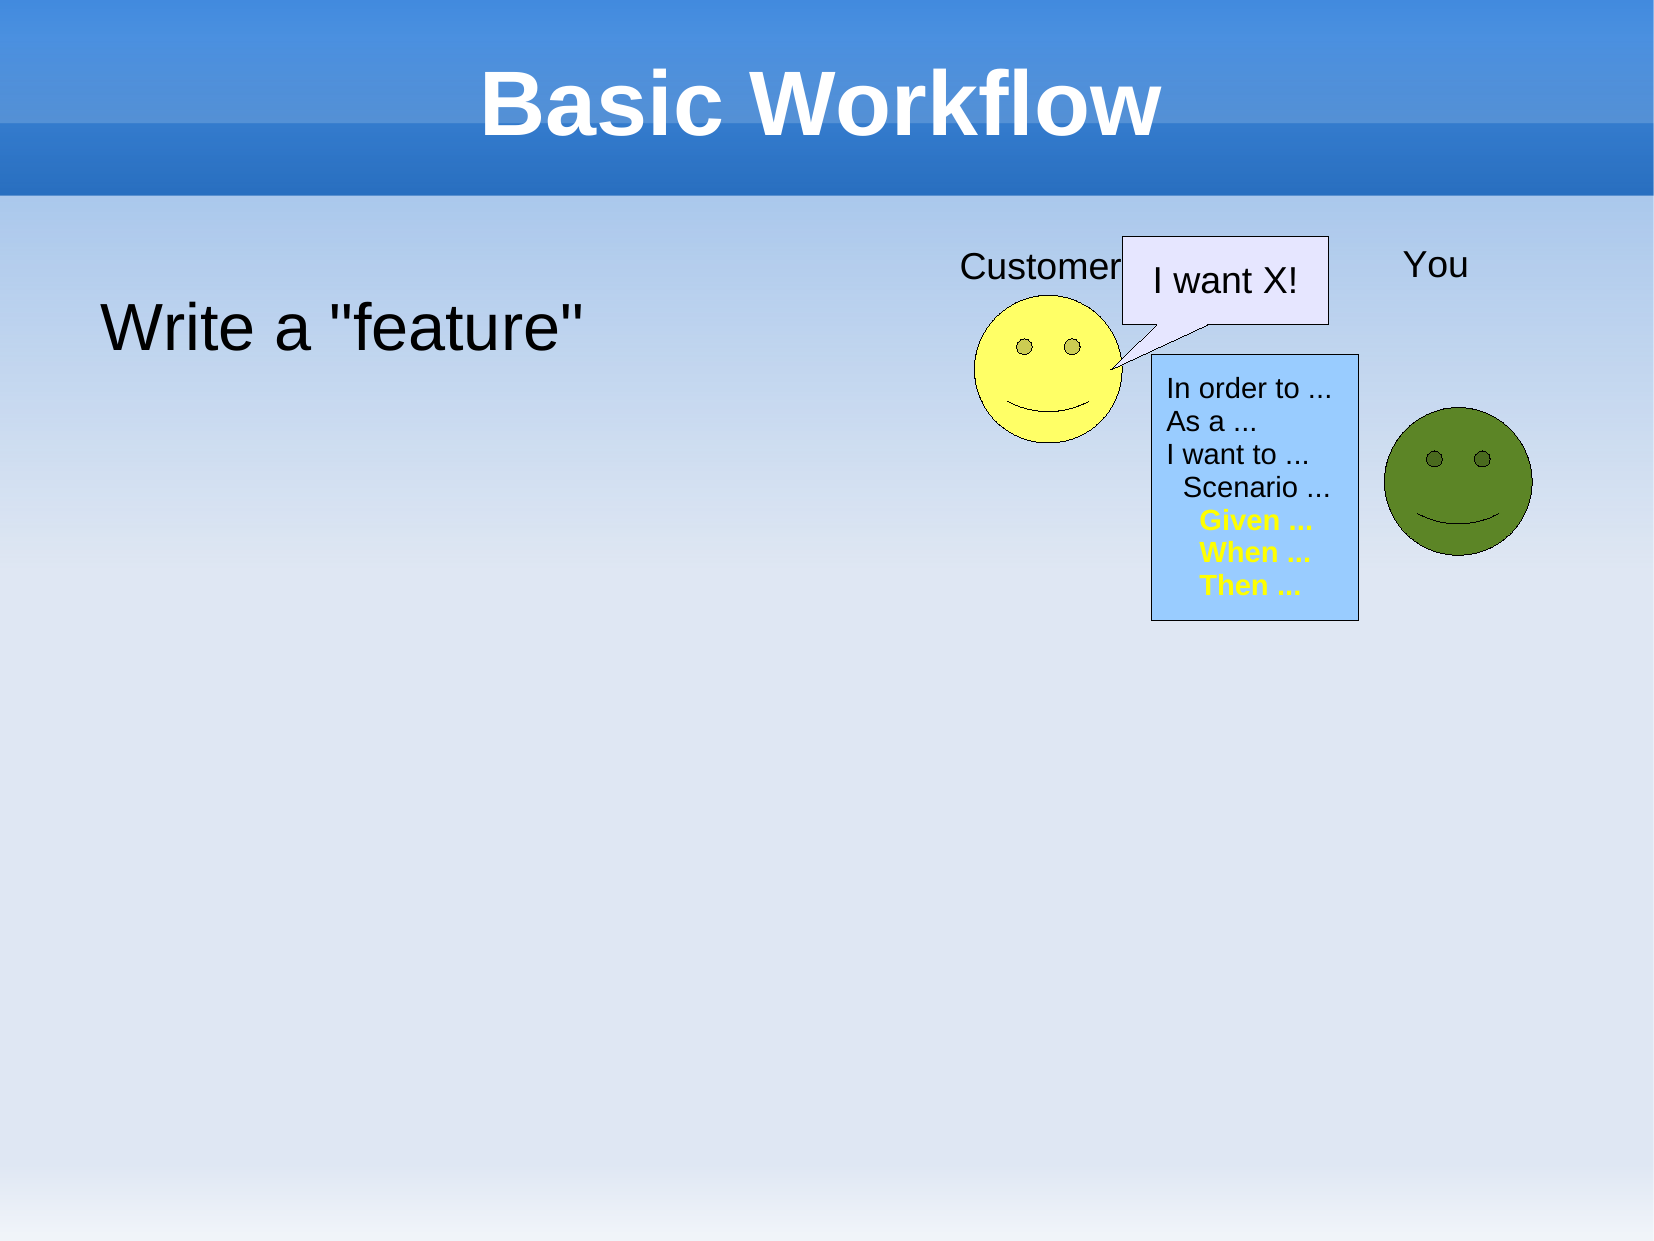

# Basic Workflow
I want X!
You
Customer
Write a "feature"
In order to ...
As a ...
I want to ...
 Scenario ...
 Given ...
 When ...
 Then ...